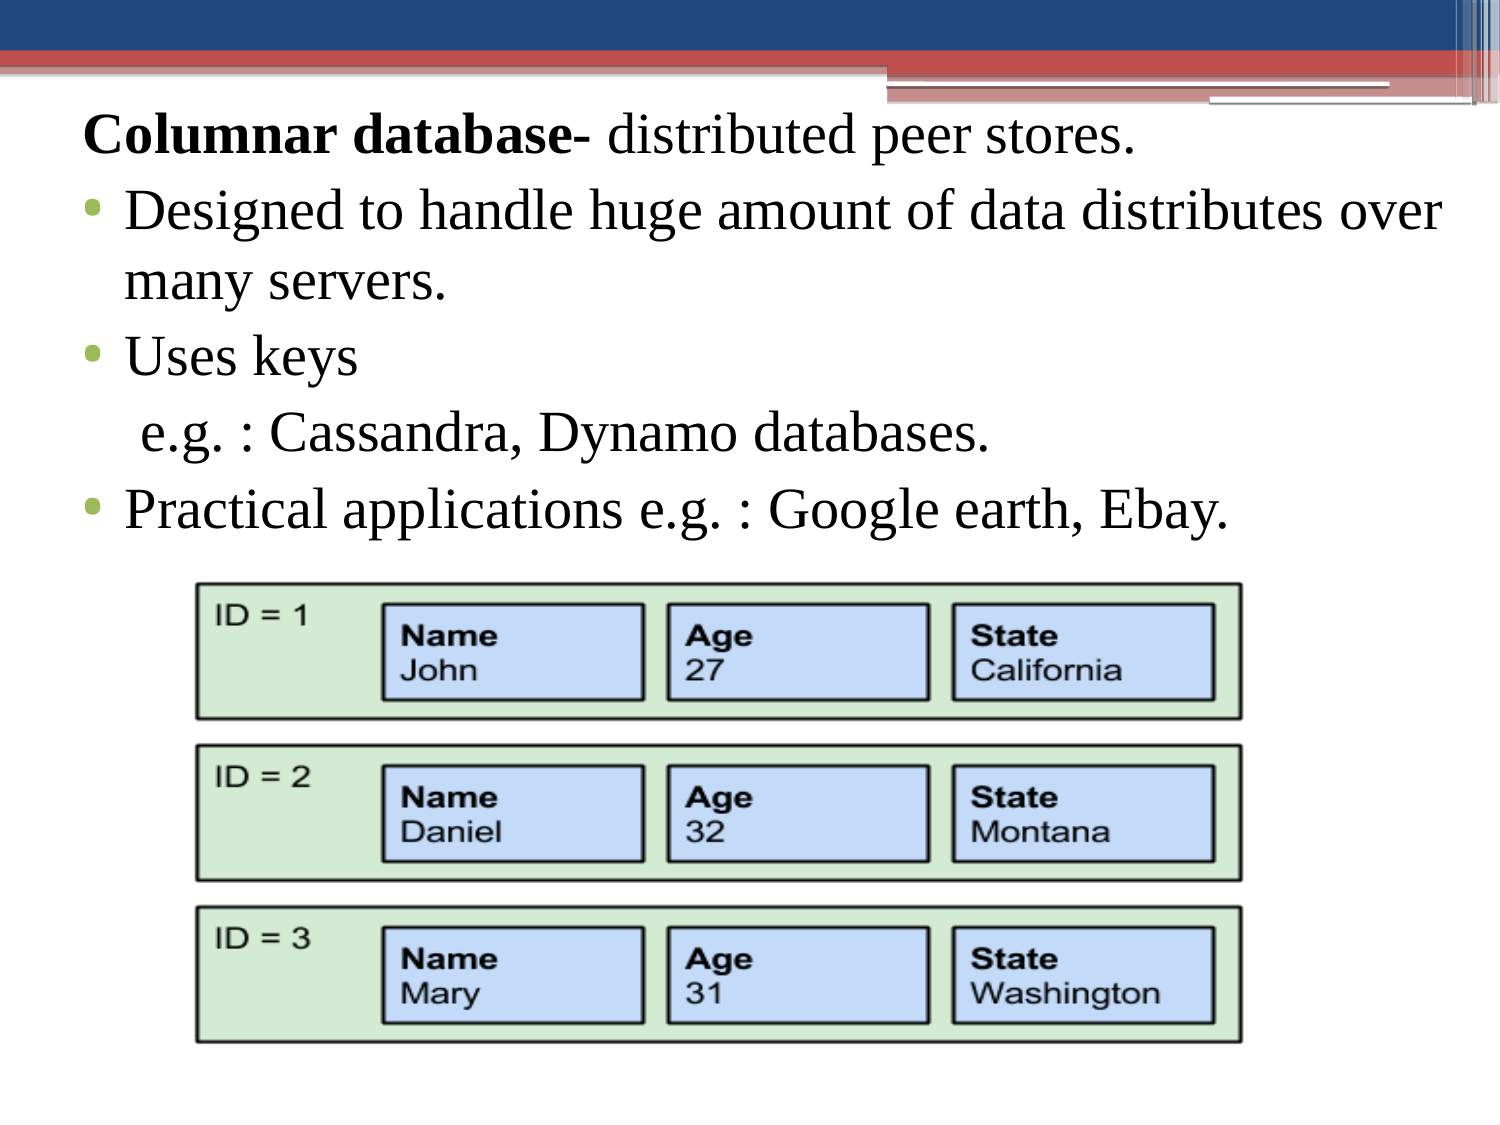

# Columnar database- distributed peer stores.
Designed to handle huge amount of data distributes over many servers.
Uses keys
 e.g. : Cassandra, Dynamo databases.
Practical applications e.g. : Google earth, Ebay.